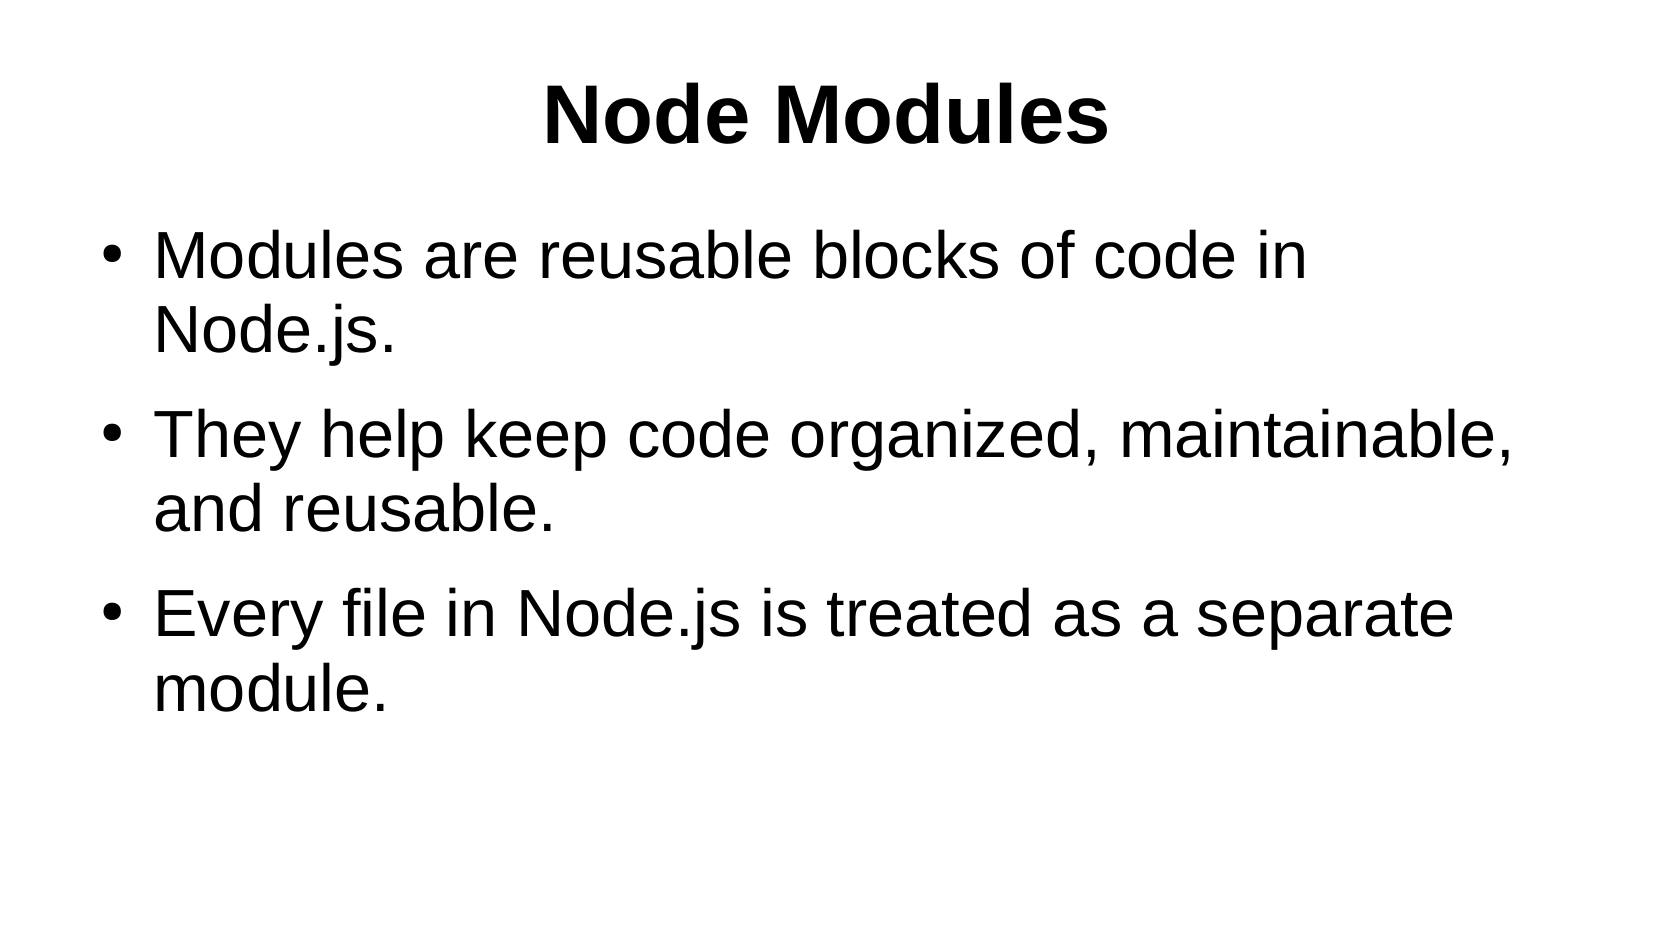

# Node Modules
Modules are reusable blocks of code in Node.js.
They help keep code organized, maintainable, and reusable.
Every file in Node.js is treated as a separate module.